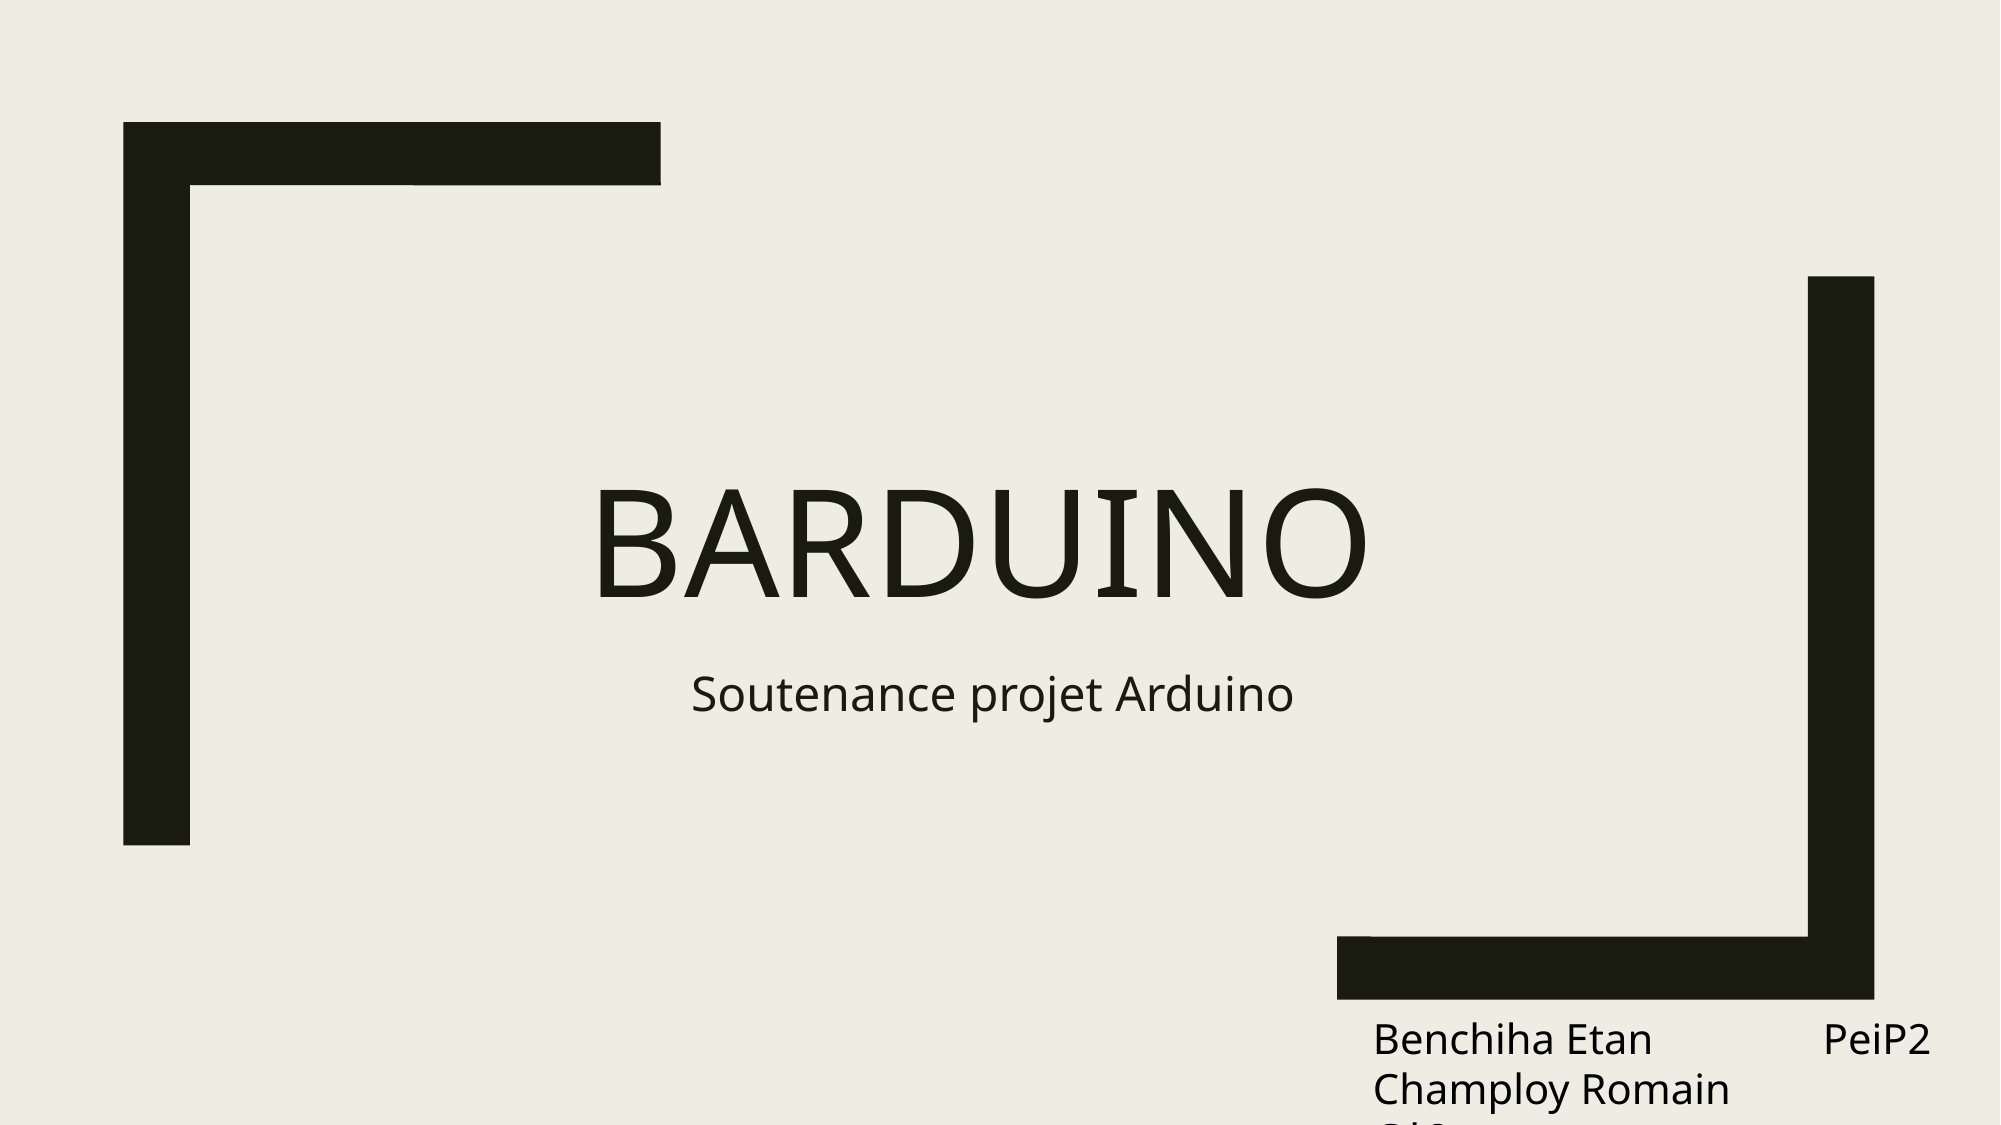

# Barduino
Soutenance projet Arduino
Benchiha Etan 		 	PeiP2
Champloy Romain 		G*2